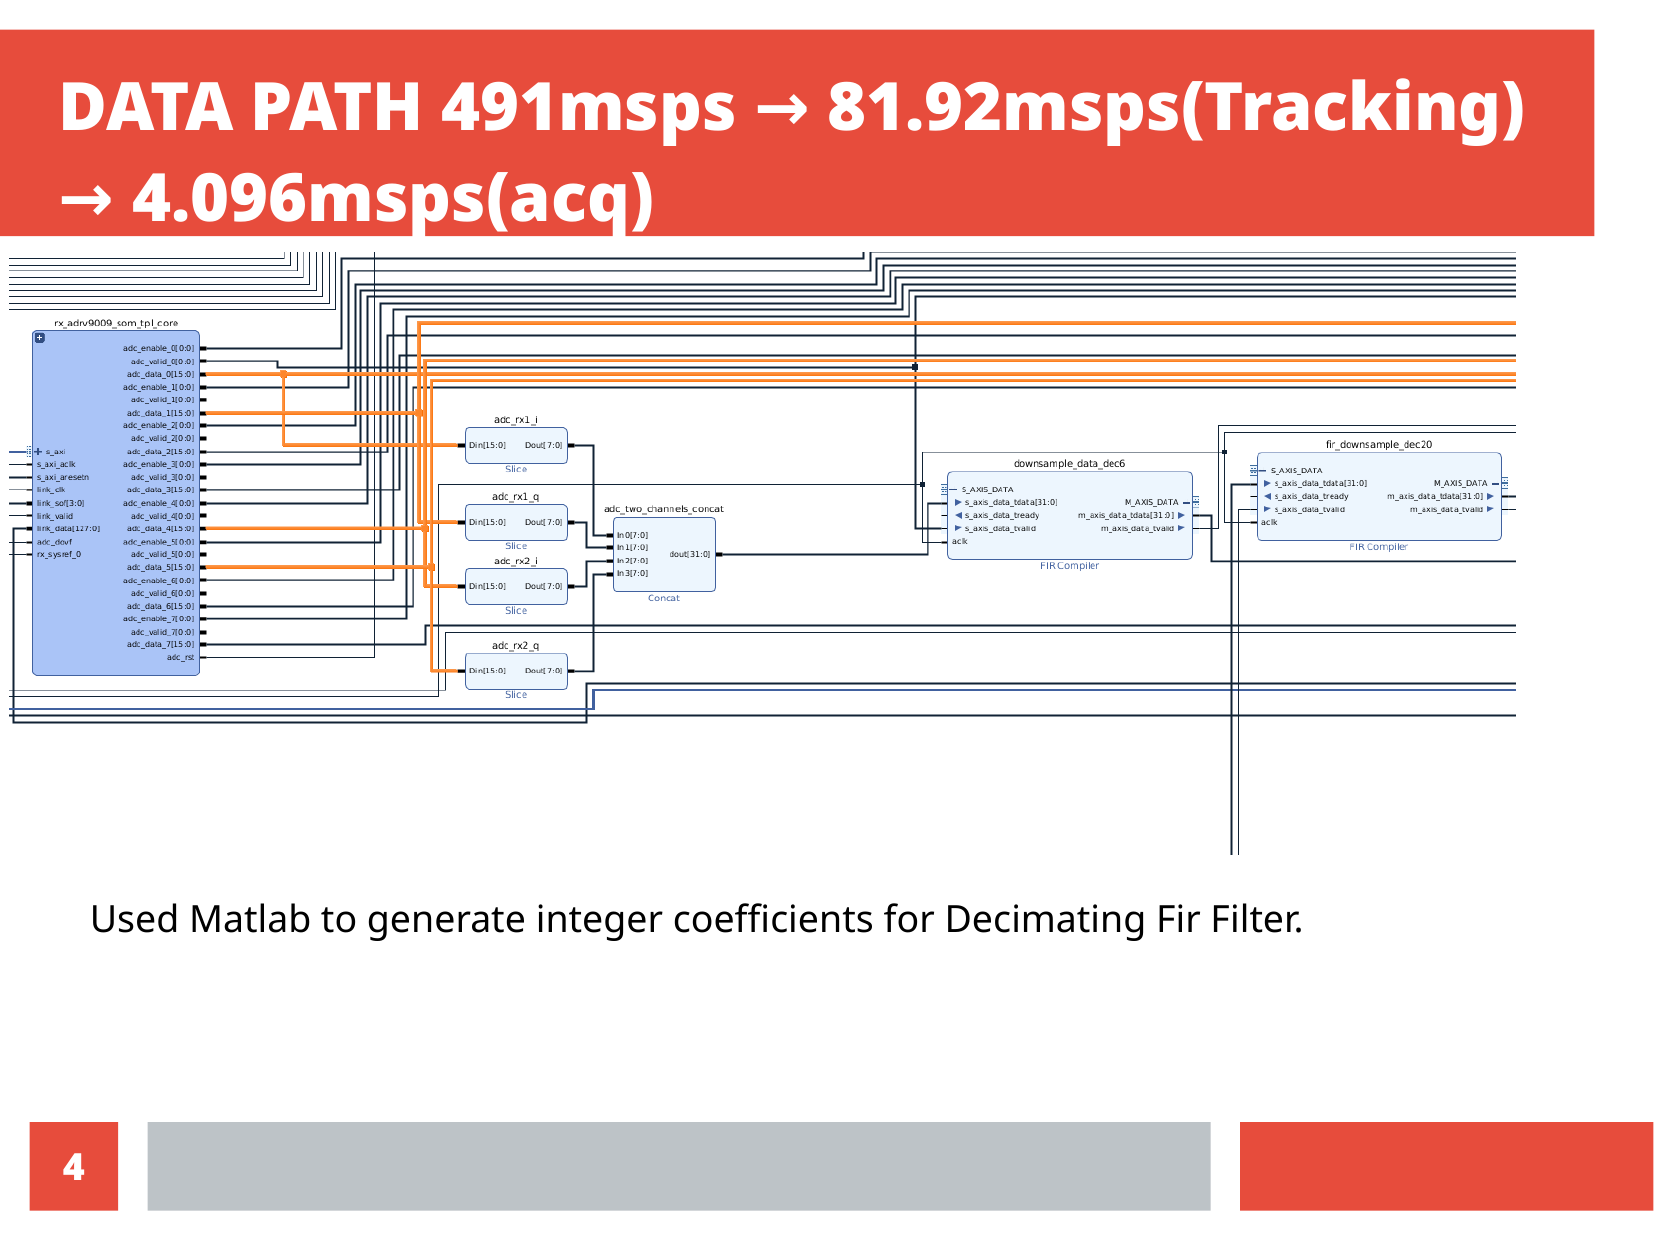

# DATA PATH 491msps → 81.92msps(Tracking) → 4.096msps(acq)
Used Matlab to generate integer coefficients for Decimating Fir Filter.
4